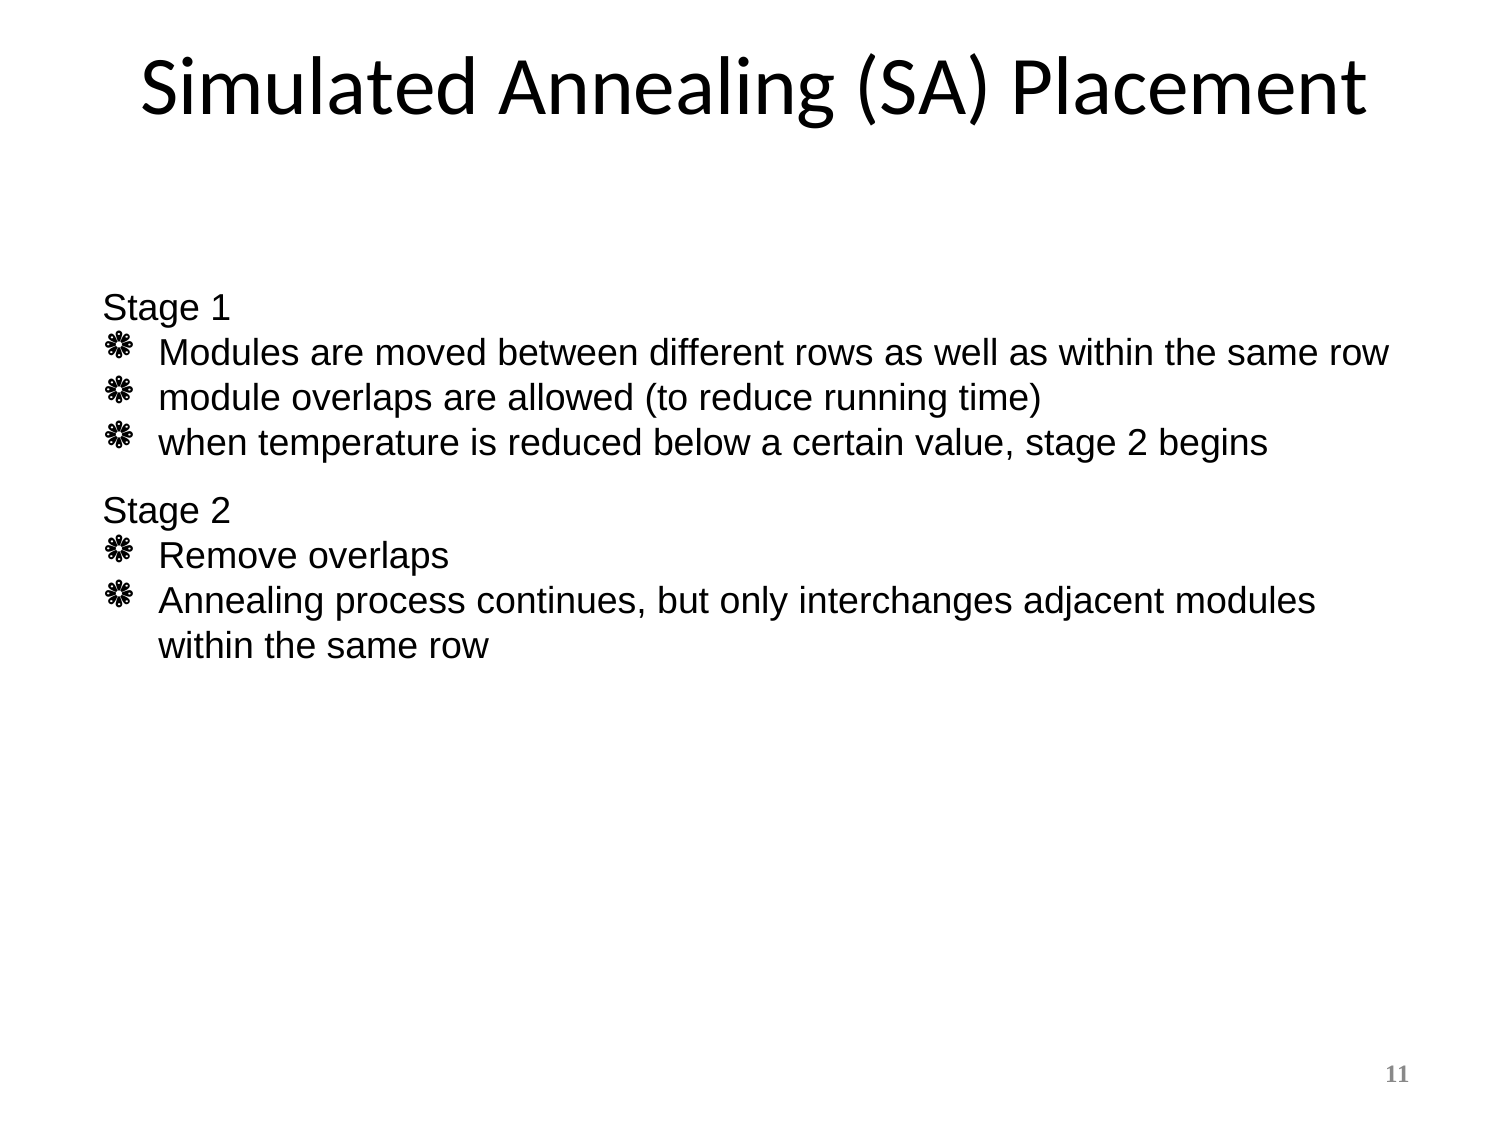

# Simulated Annealing (SA) Placement
Stage 1
Modules are moved between different rows as well as within the same row
module overlaps are allowed (to reduce running time)
when temperature is reduced below a certain value, stage 2 begins
Stage 2
Remove overlaps
Annealing process continues, but only interchanges adjacent modules within the same row